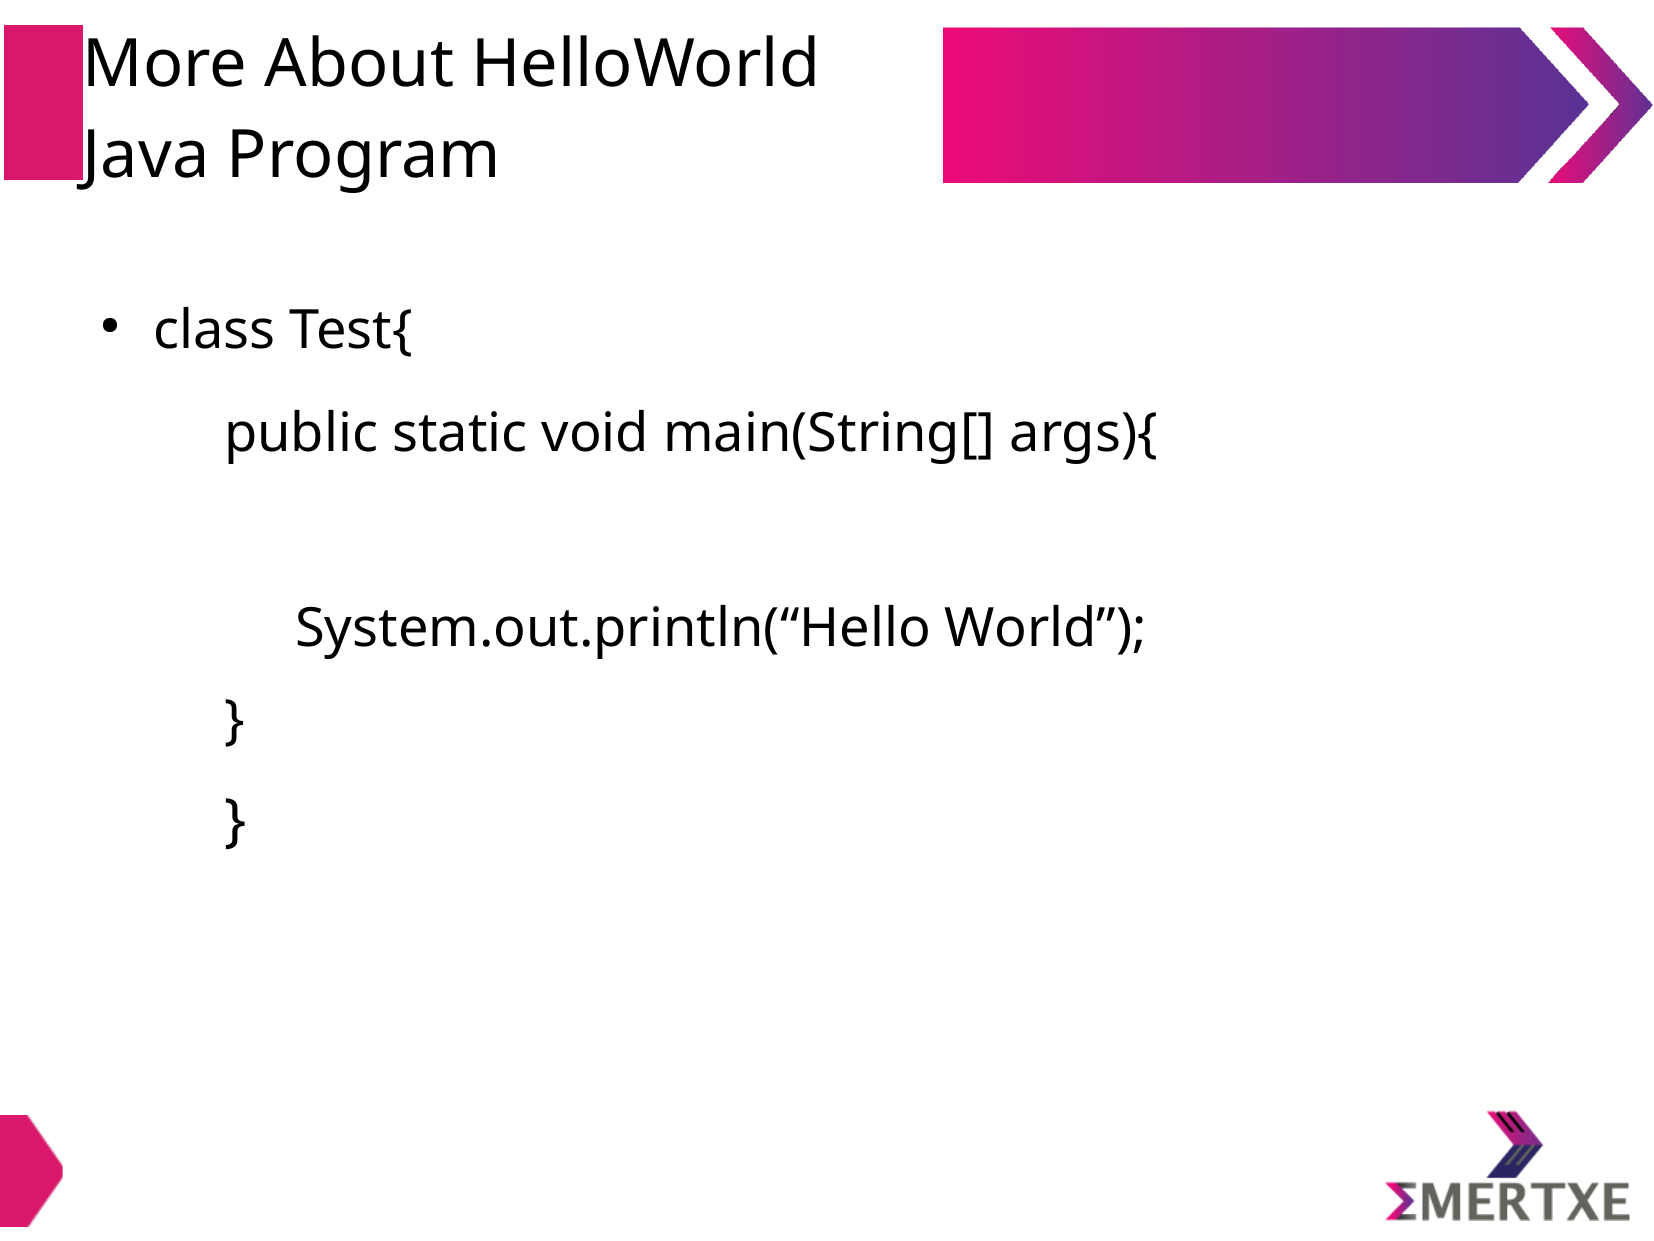

# More About HelloWorld Java Program
class Test{
public static void main(String[] args){
System.out.println(“Hello World”);
}
}